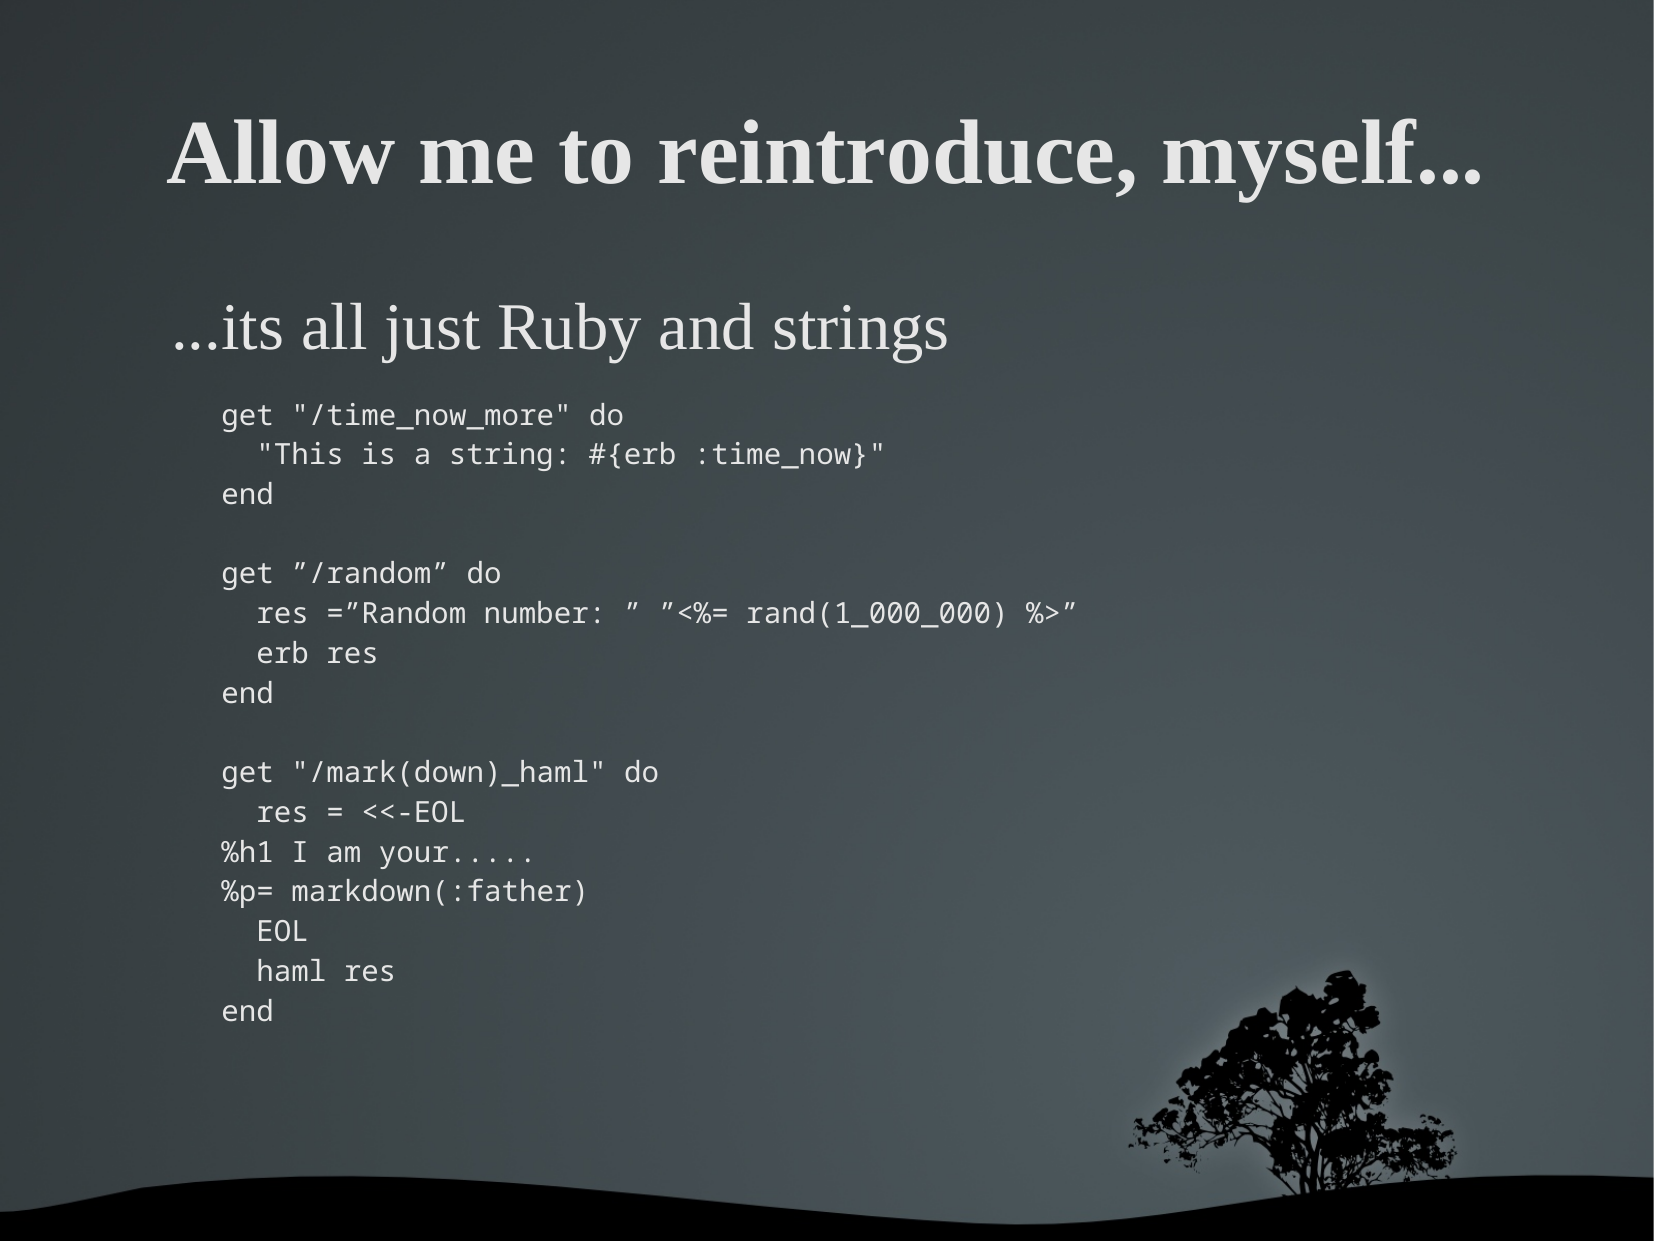

# Allow me to reintroduce, myself...
...its all just Ruby and strings
get "/time_now_more" do
 "This is a string: #{erb :time_now}"
end
get ”/random” do
 res =”Random number: ” ”<%= rand(1_000_000) %>”
 erb res
end
get "/mark(down)_haml" do
 res = <<-EOL
%h1 I am your.....
%p= markdown(:father)
 EOL
 haml res
end